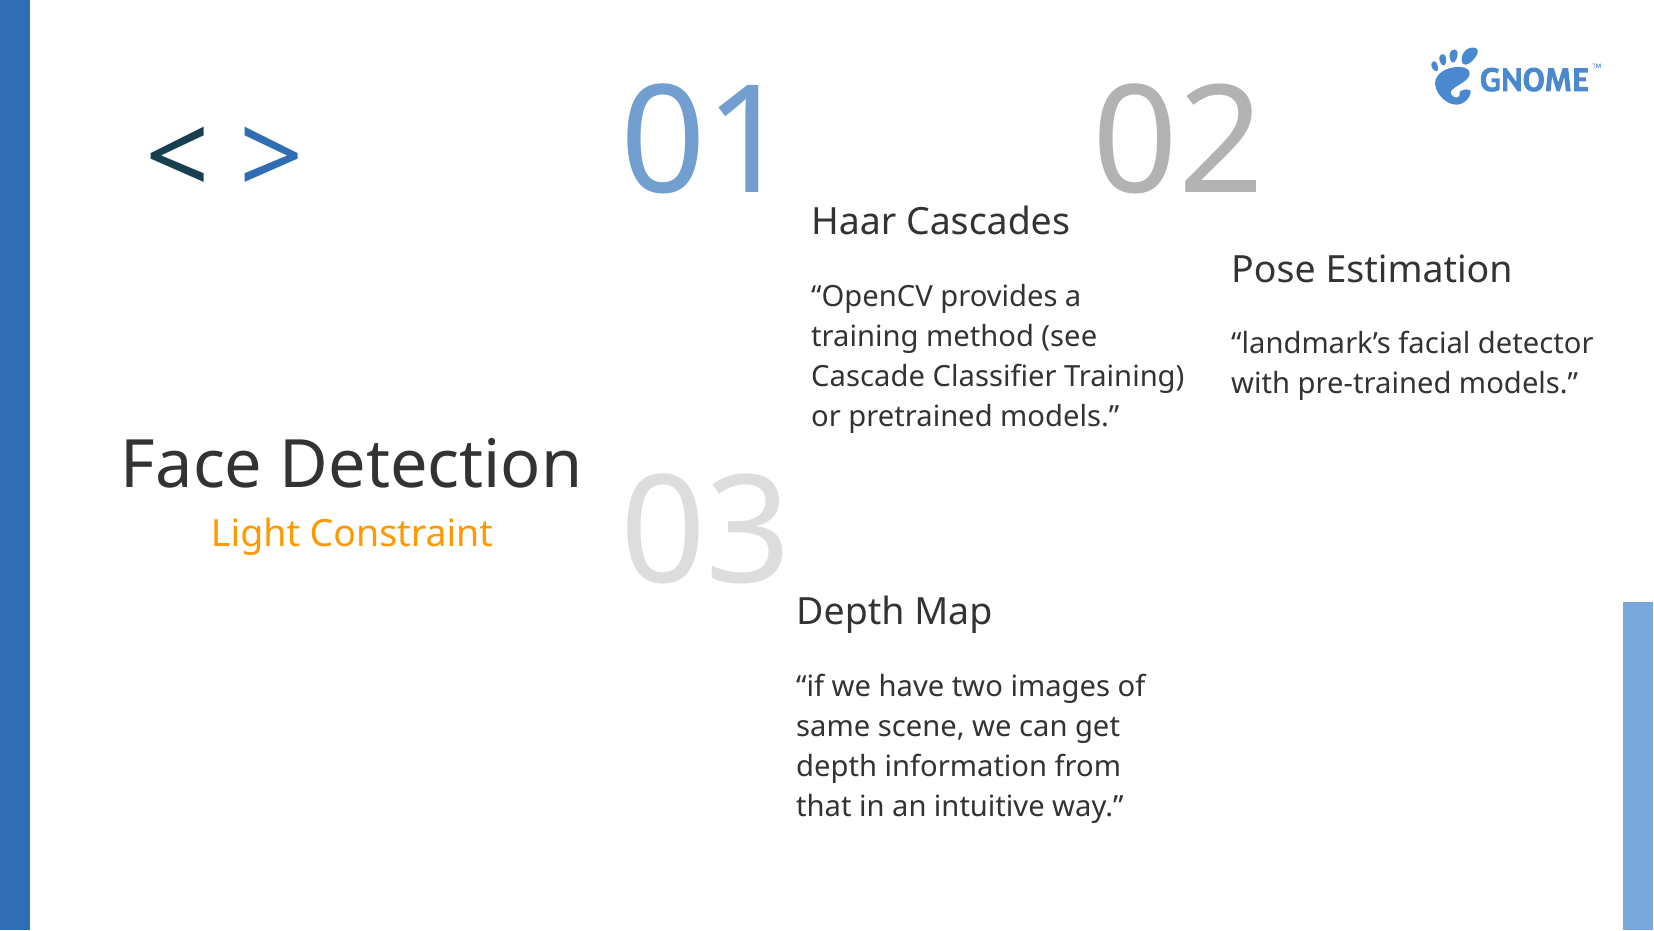

01
02
< >
Haar Cascades
“OpenCV provides a training method (see Cascade Classifier Training) or pretrained models.”
Face Detection
Light Constraint
Pose Estimation
“landmark’s facial detector with pre-trained models.”
# 03
Depth Map
“if we have two images of same scene, we can get depth information from that in an intuitive way.”